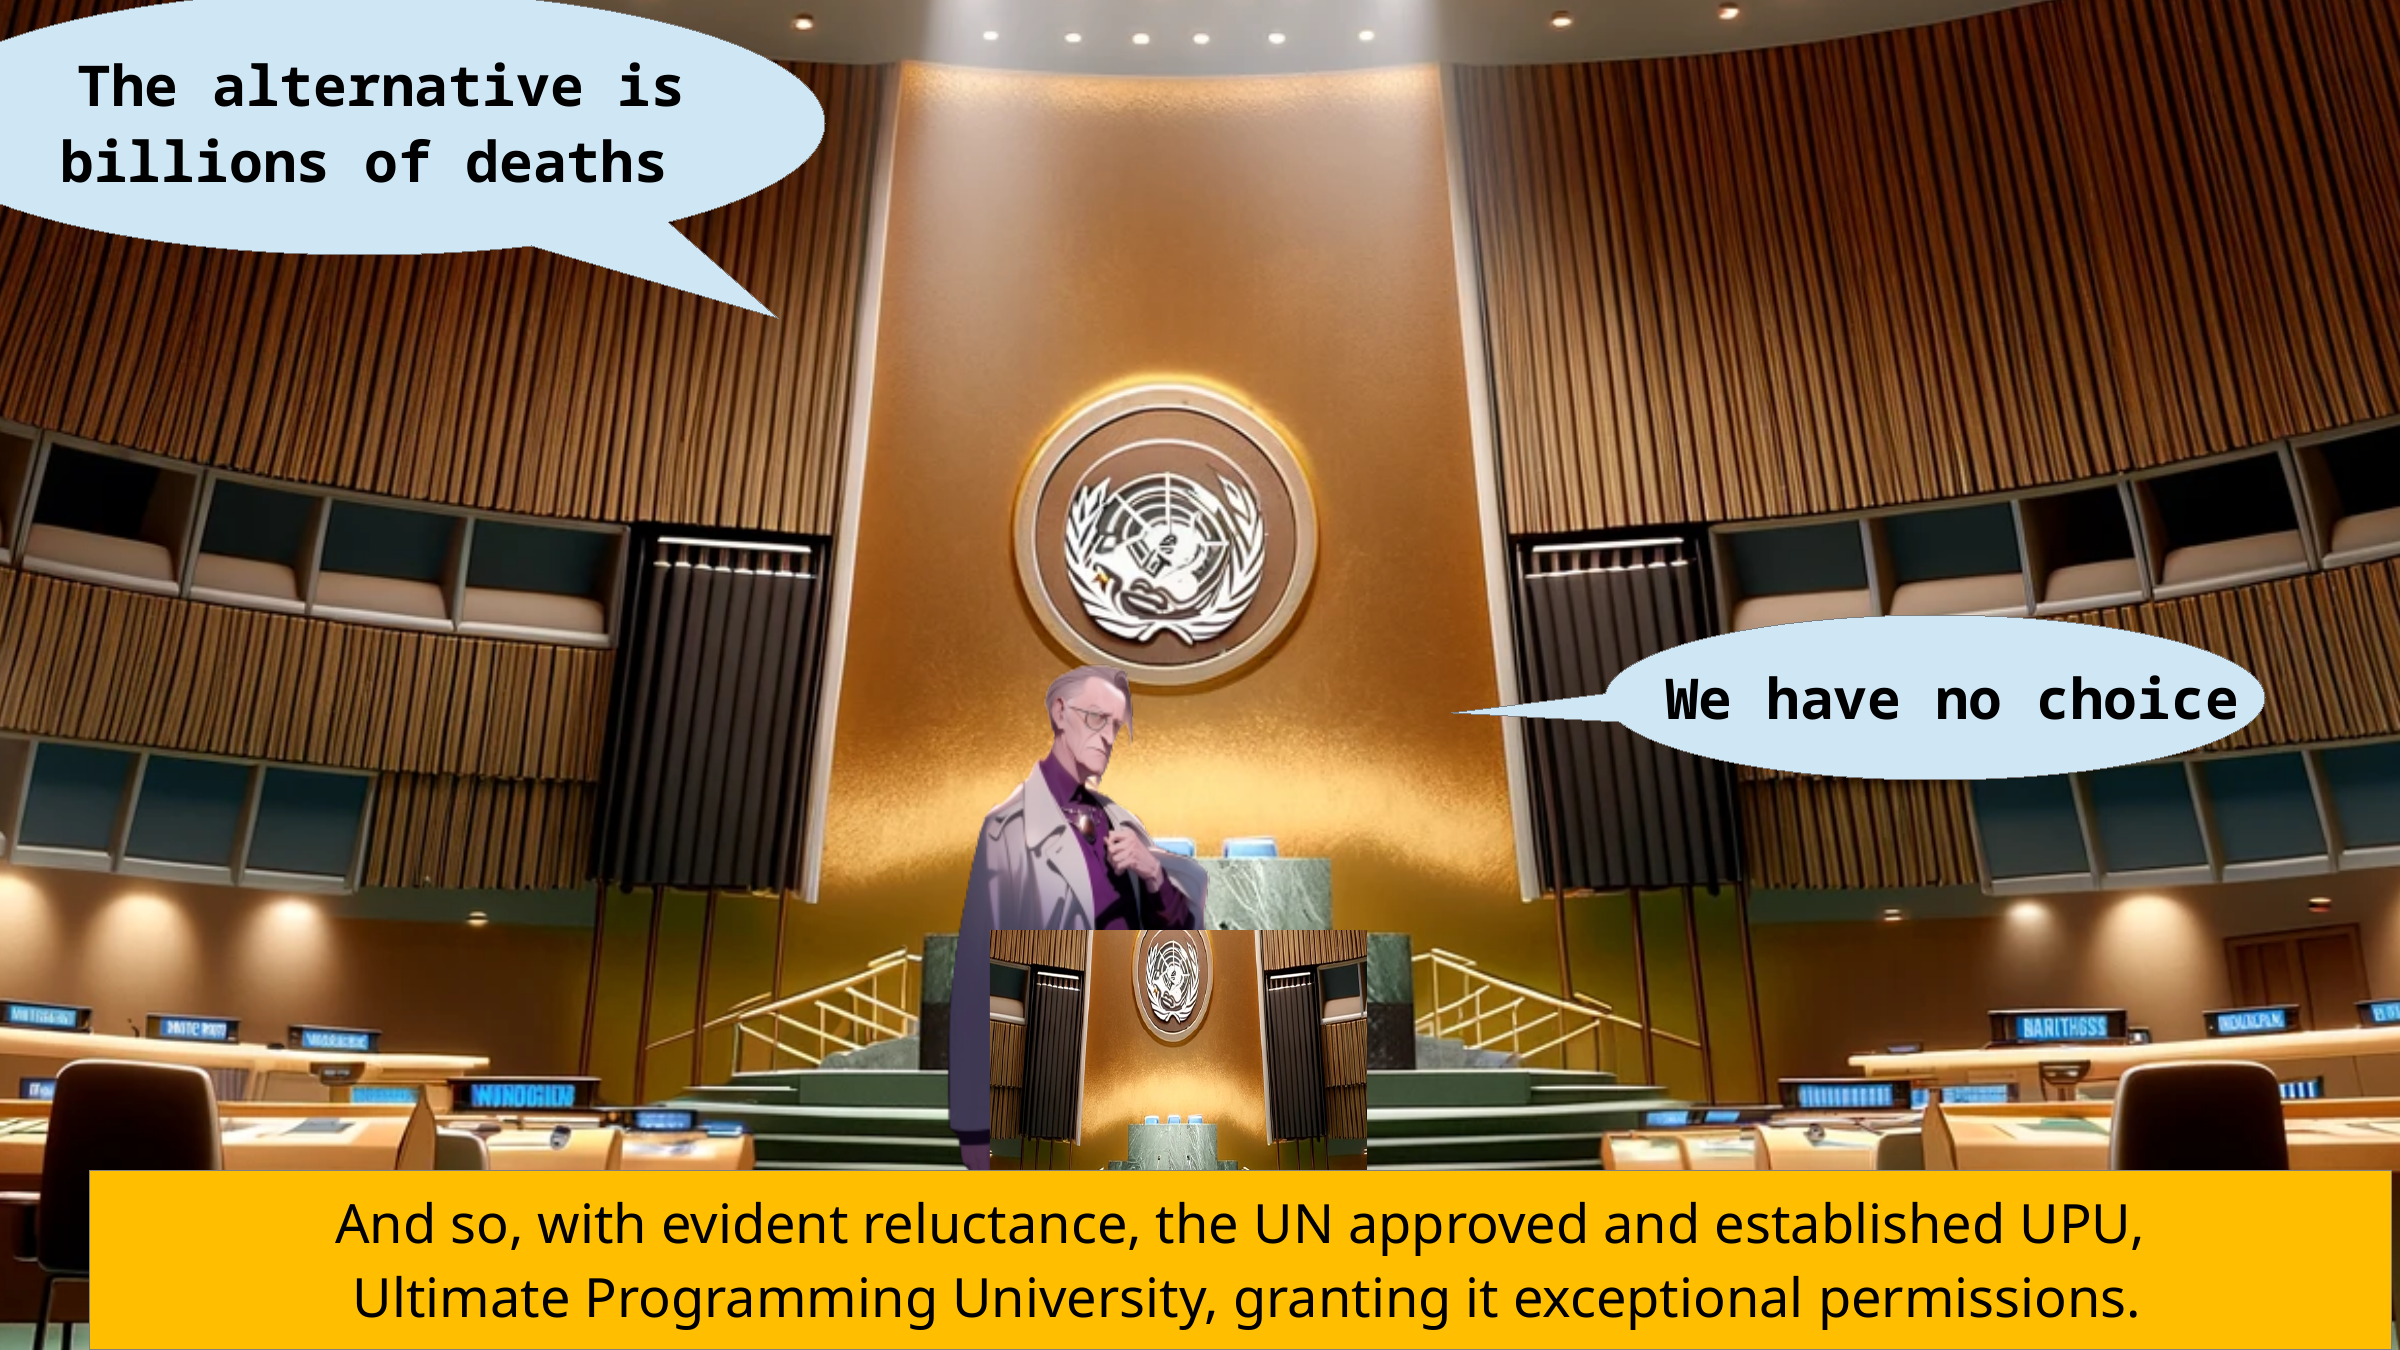

The alternative is
billions of deaths
 We have no choice
And so, with evident reluctance, the UN approved and established UPU,
 Ultimate Programming University, granting it exceptional permissions.